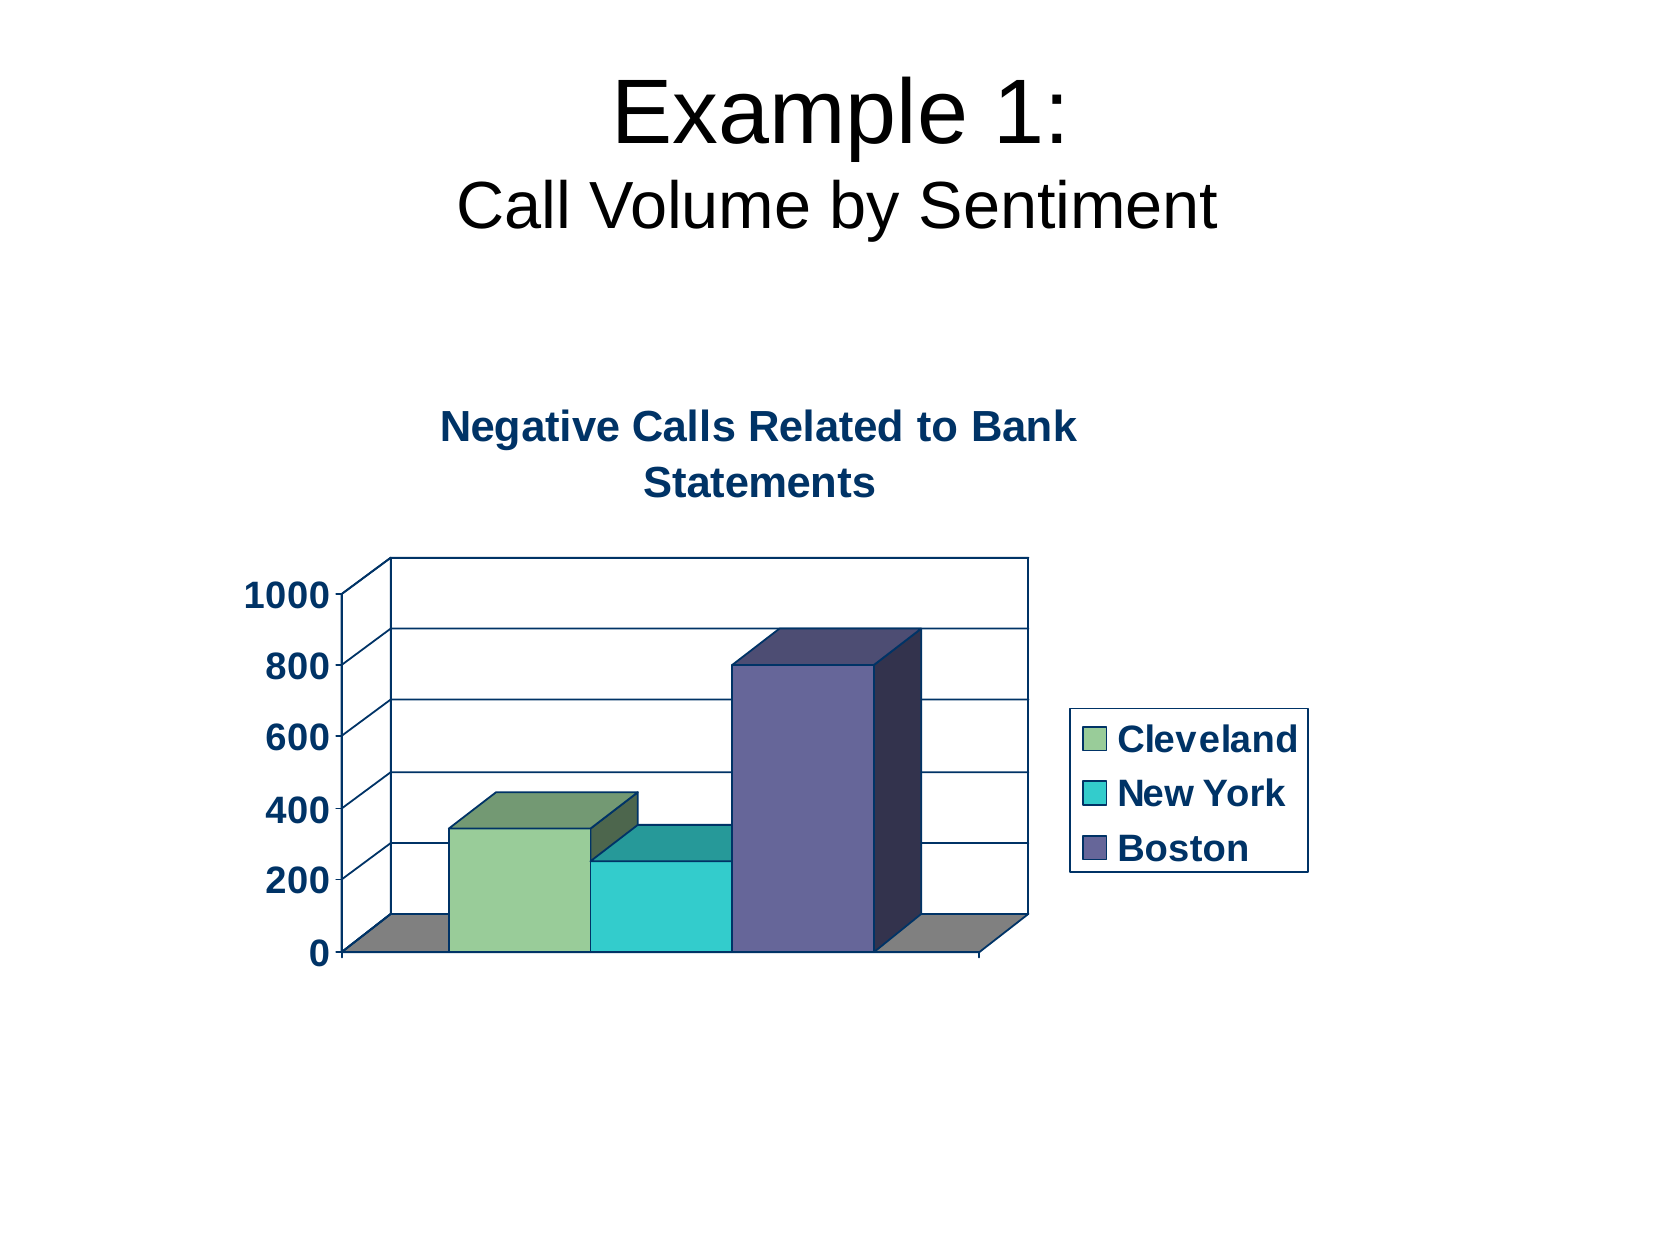

# Example 1: Call Volume by Sentiment